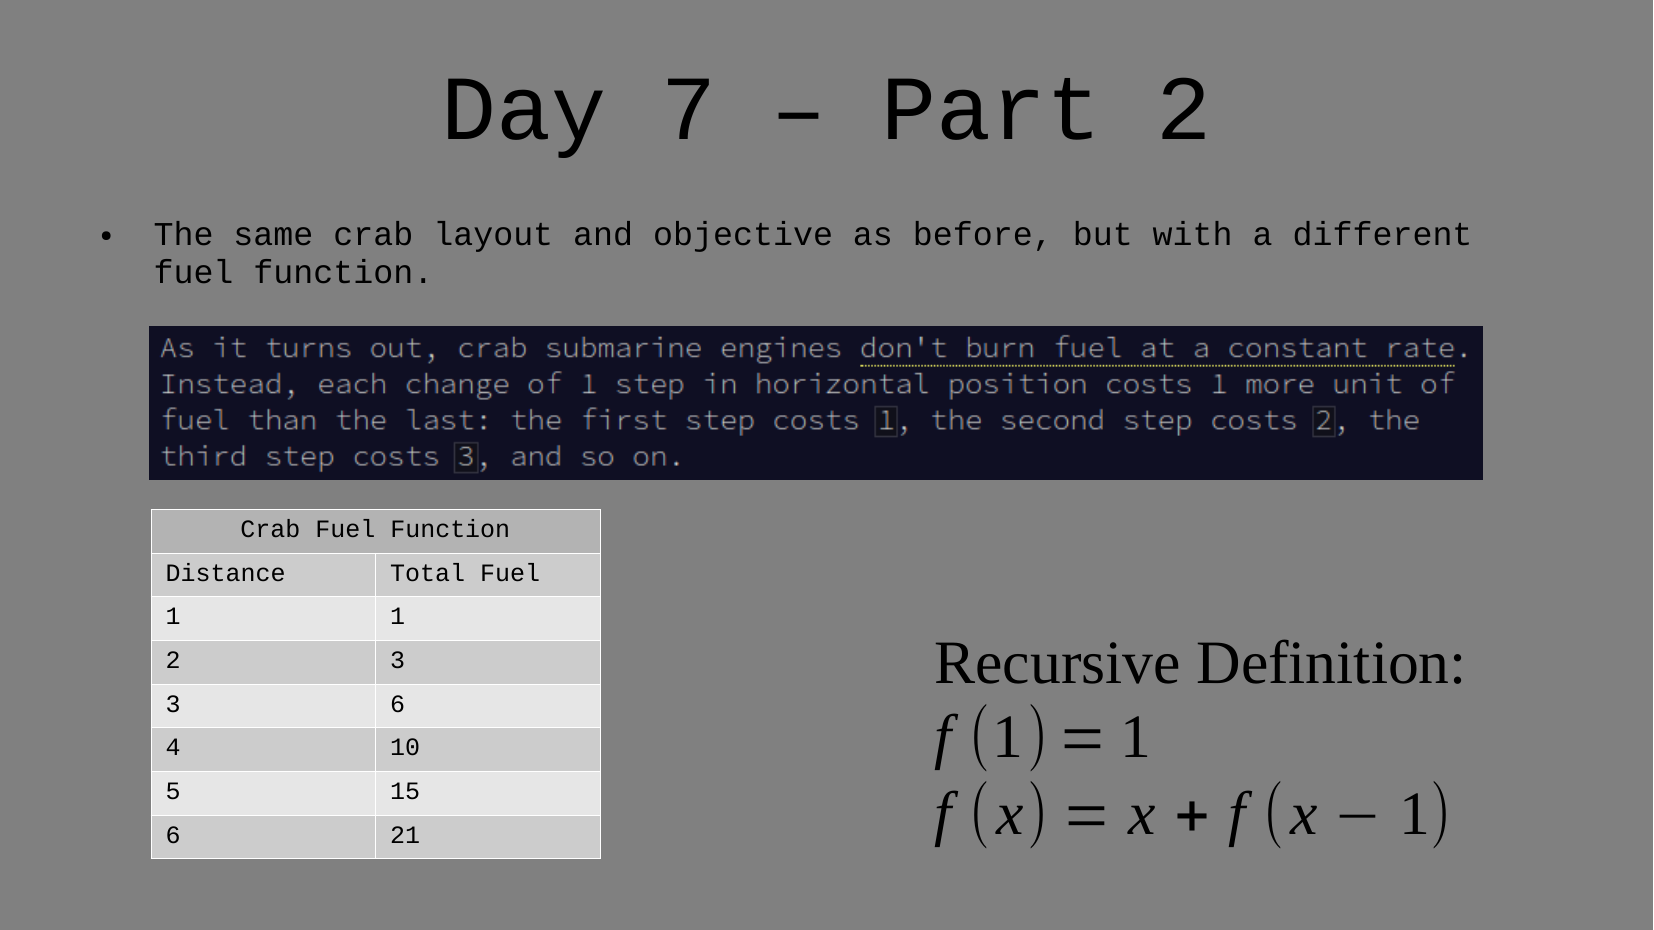

# Day 7 – Part 2
The same crab layout and objective as before, but with a different fuel function.
| Crab Fuel Function | |
| --- | --- |
| Distance | Total Fuel |
| 1 | 1 |
| 2 | 3 |
| 3 | 6 |
| 4 | 10 |
| 5 | 15 |
| 6 | 21 |